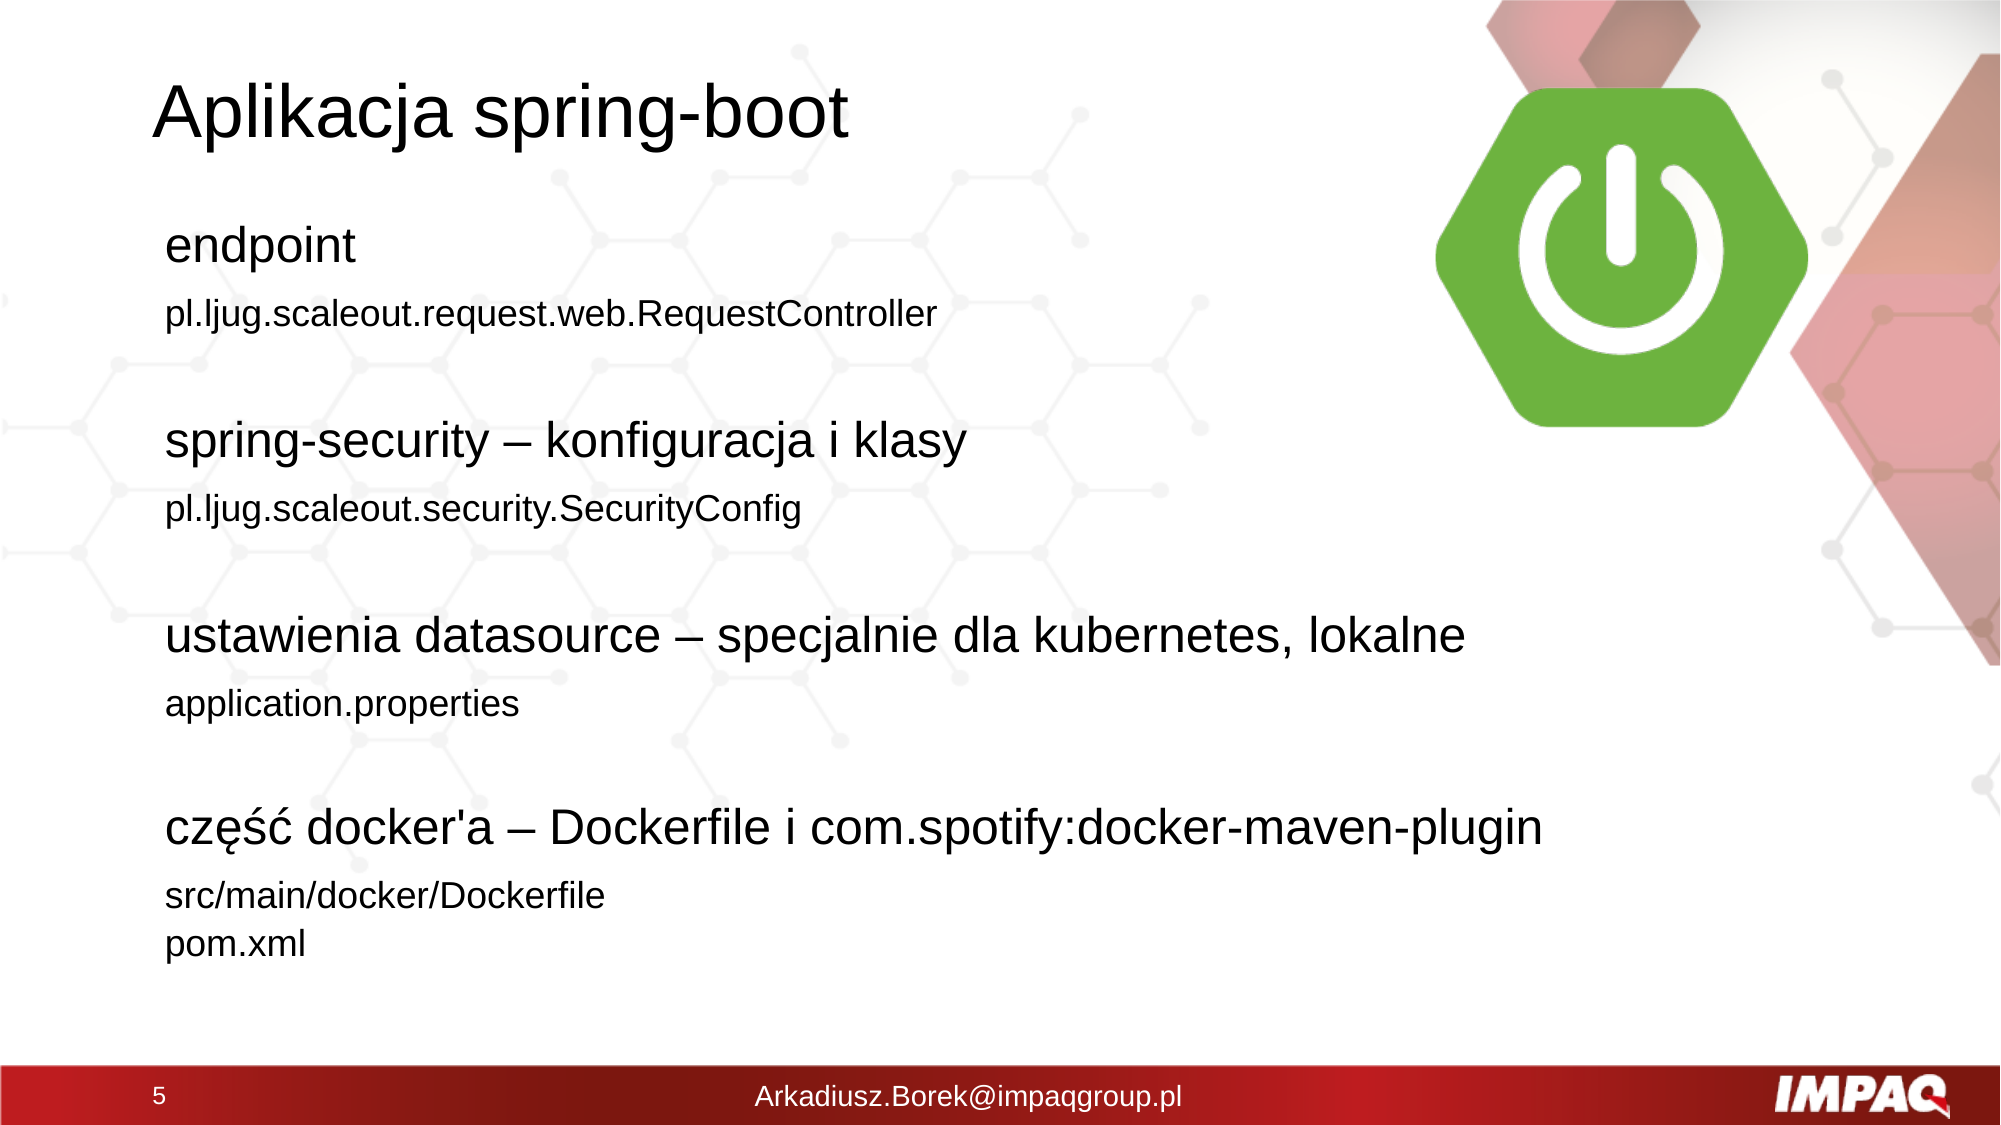

Aplikacja spring-boot
endpoint
pl.ljug.scaleout.request.web.RequestController
spring-security – konfiguracja i klasy
pl.ljug.scaleout.security.SecurityConfig
ustawienia datasource – specjalnie dla kubernetes, lokalne
application.properties
część docker'a – Dockerfile i com.spotify:docker-maven-plugin
src/main/docker/Dockerfile
pom.xml
Arkadiusz.Borek@impaqgroup.pl